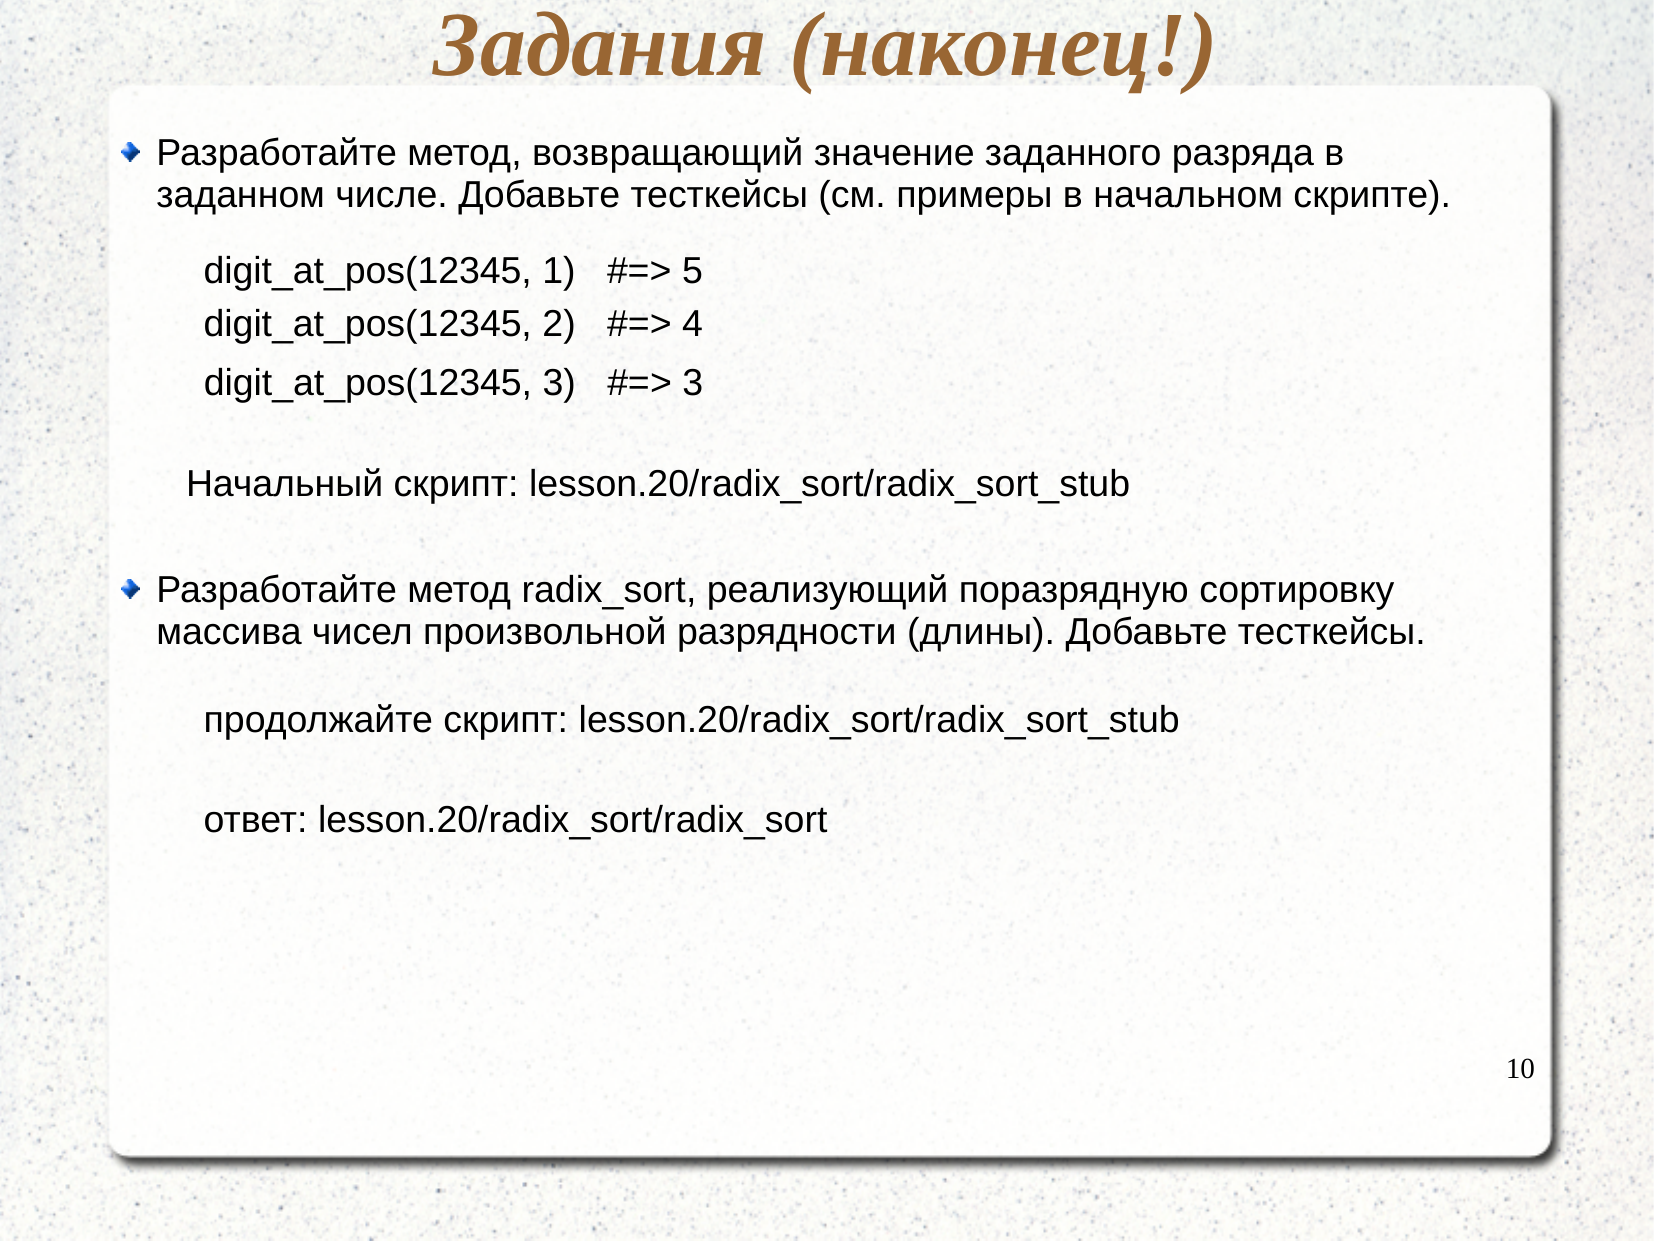

# Задания (наконец!)
Разработайте метод, возвращающий значение заданного разряда в заданном числе. Добавьте тесткейсы (см. примеры в начальном скрипте).
digit_at_pos(12345, 1) #=> 5
digit_at_pos(12345, 2) #=> 4
digit_at_pos(12345, 3) #=> 3
Начальный скрипт: lesson.20/radix_sort/radix_sort_stub
Разработайте метод radix_sort, реализующий поразрядную сортировку массива чисел произвольной разрядности (длины). Добавьте тесткейсы.
продолжайте скрипт: lesson.20/radix_sort/radix_sort_stub
ответ: lesson.20/radix_sort/radix_sort
10